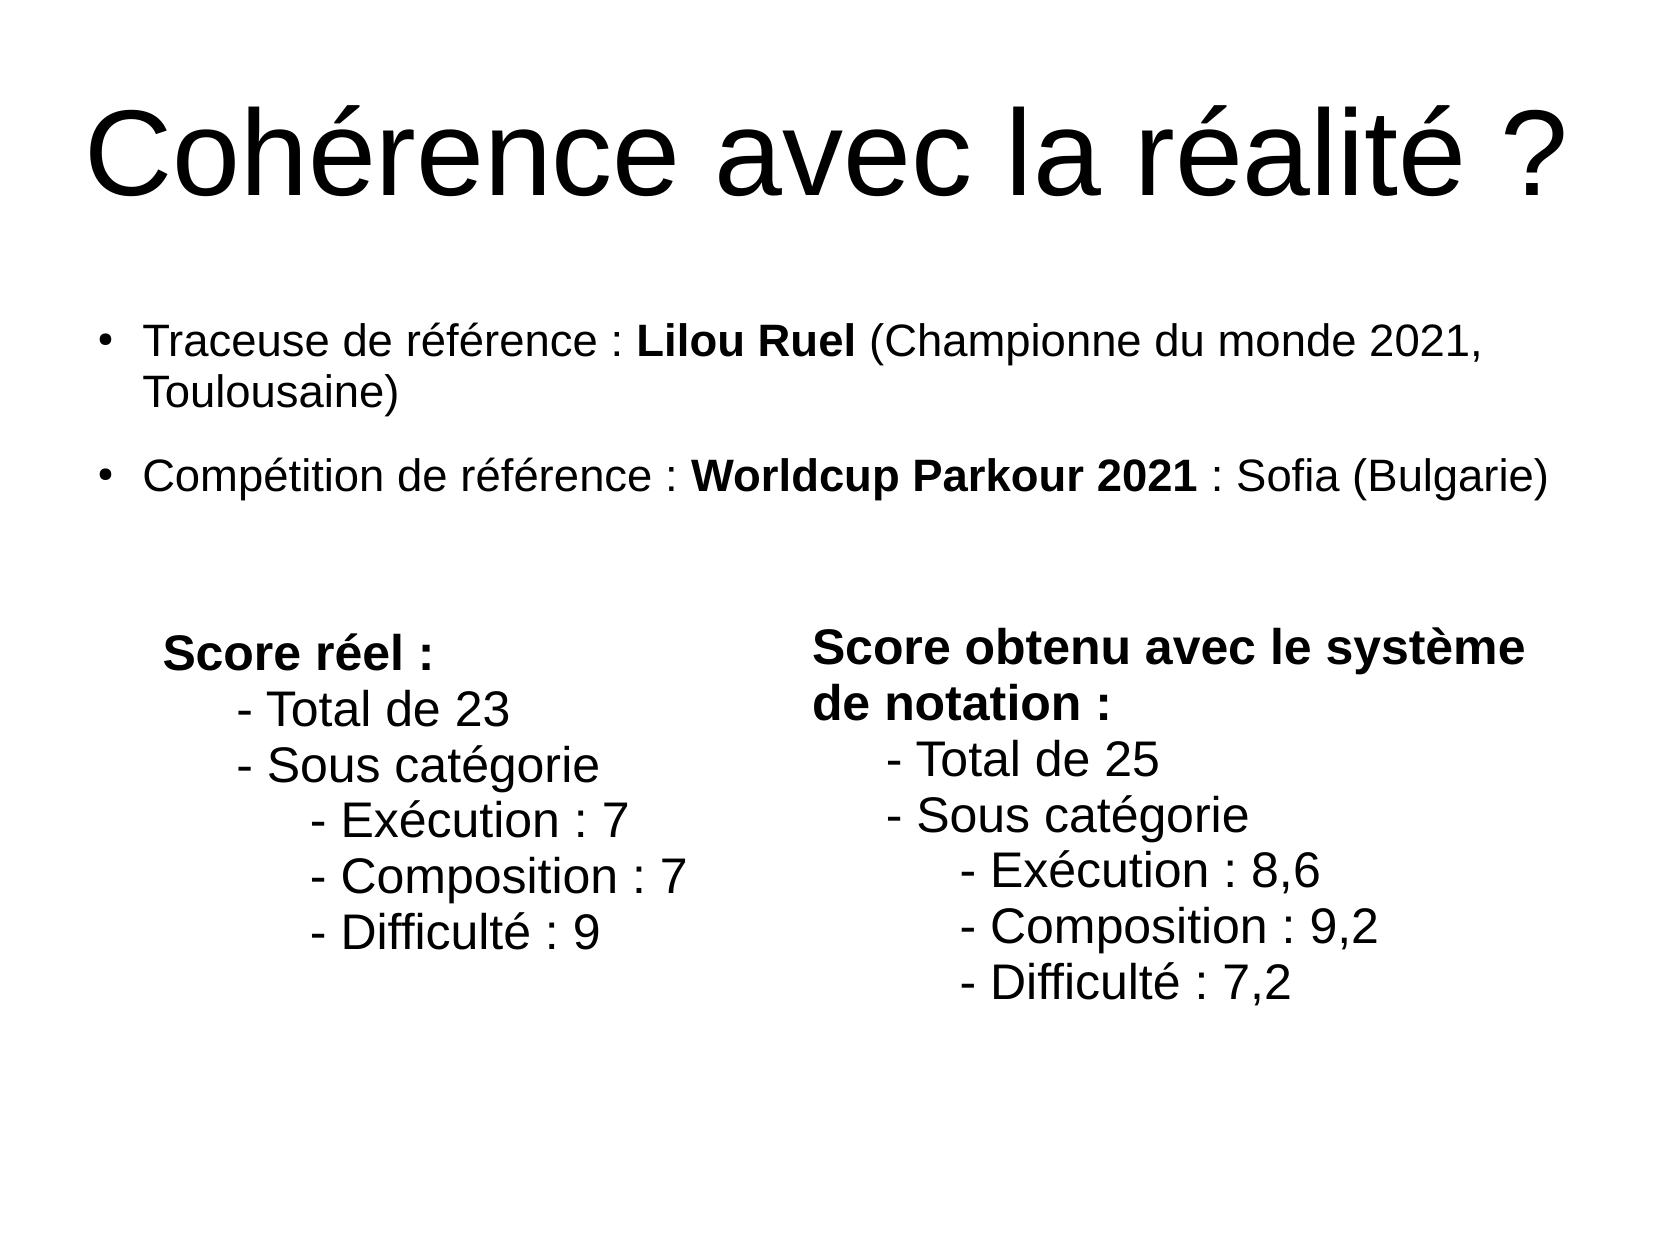

# Cohérence avec la réalité ?
Traceuse de référence : Lilou Ruel (Championne du monde 2021, Toulousaine)
Compétition de référence : Worldcup Parkour 2021 : Sofia (Bulgarie)
Score obtenu avec le système de notation :
	- Total de 25
	- Sous catégorie
		- Exécution : 8,6
		- Composition : 9,2
		- Difficulté : 7,2
Score réel :
	- Total de 23
	- Sous catégorie
		- Exécution : 7
		- Composition : 7
		- Difficulté : 9